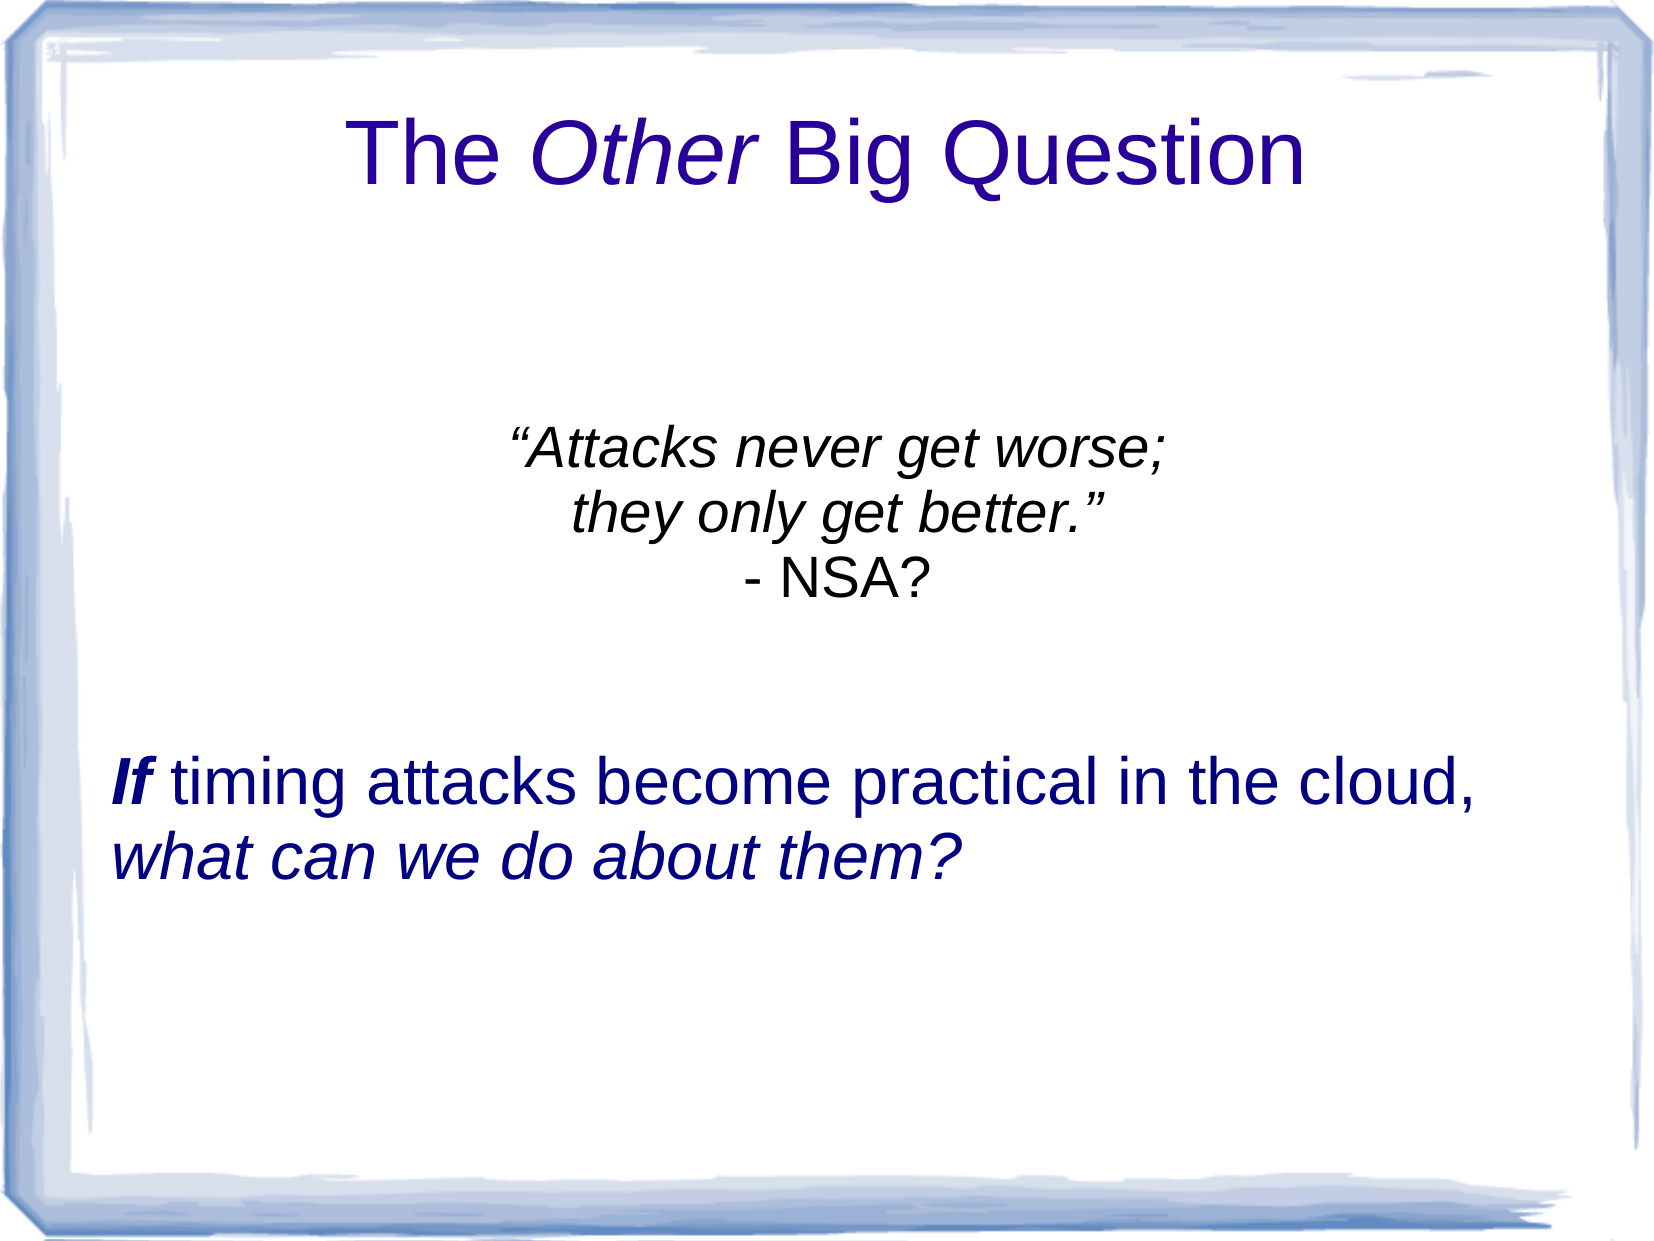

# The Other Big Question
“Attacks never get worse;
they only get better.”
- NSA?
If timing attacks become practical in the cloud,
what can we do about them?